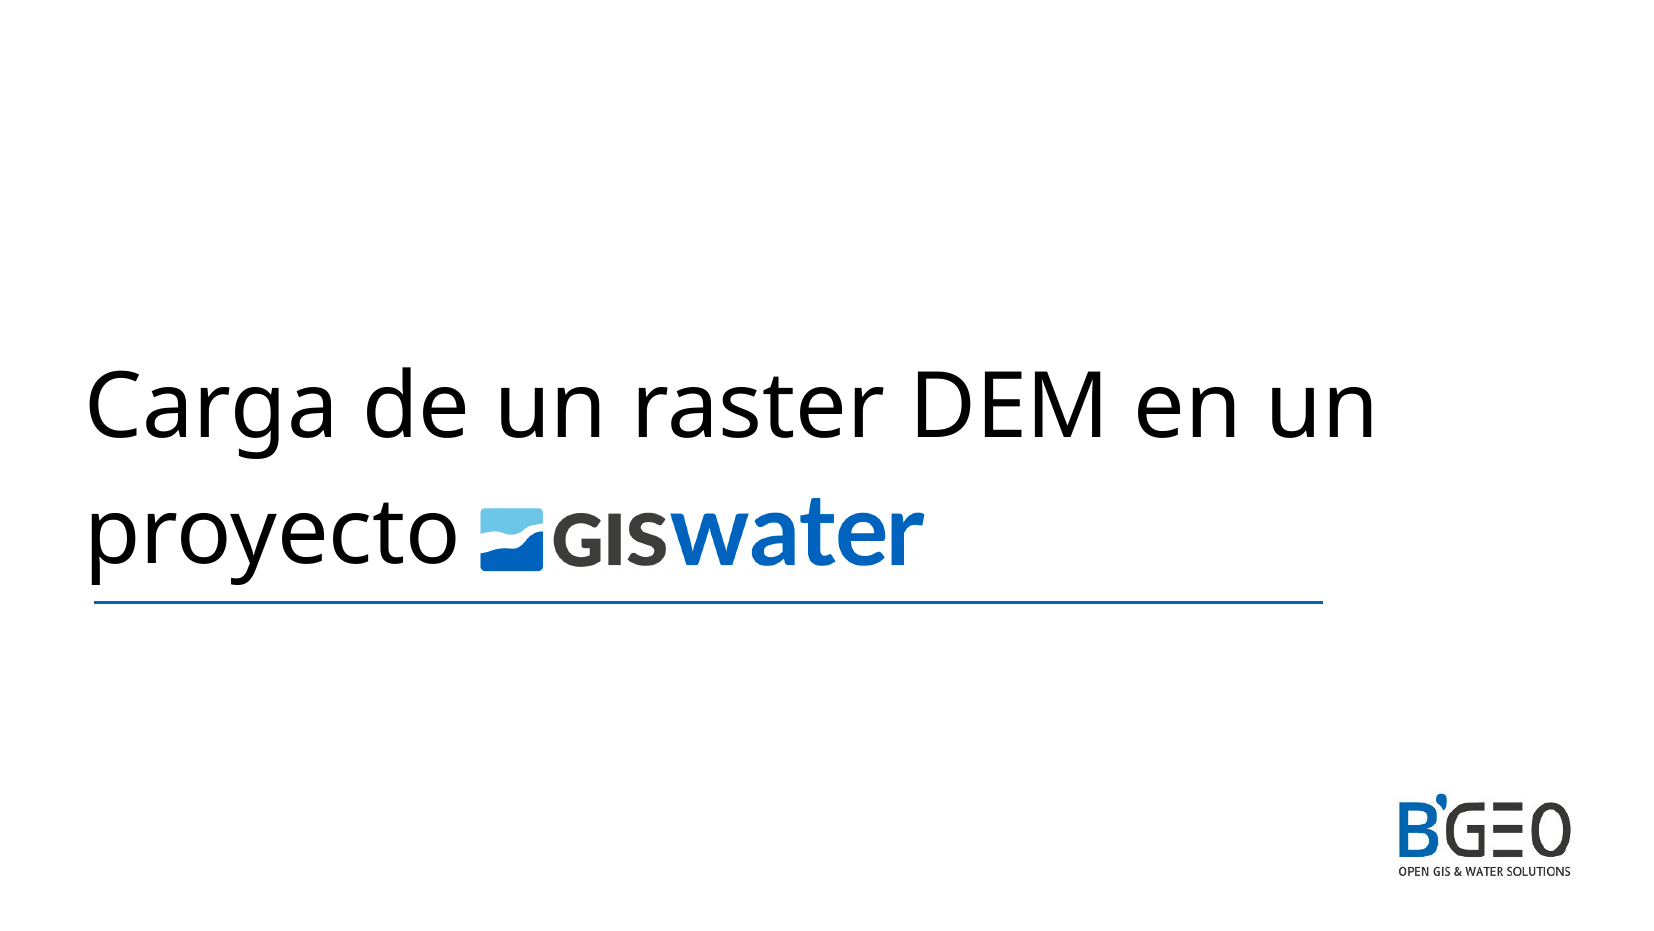

# Carga de un raster DEM en un proyecto